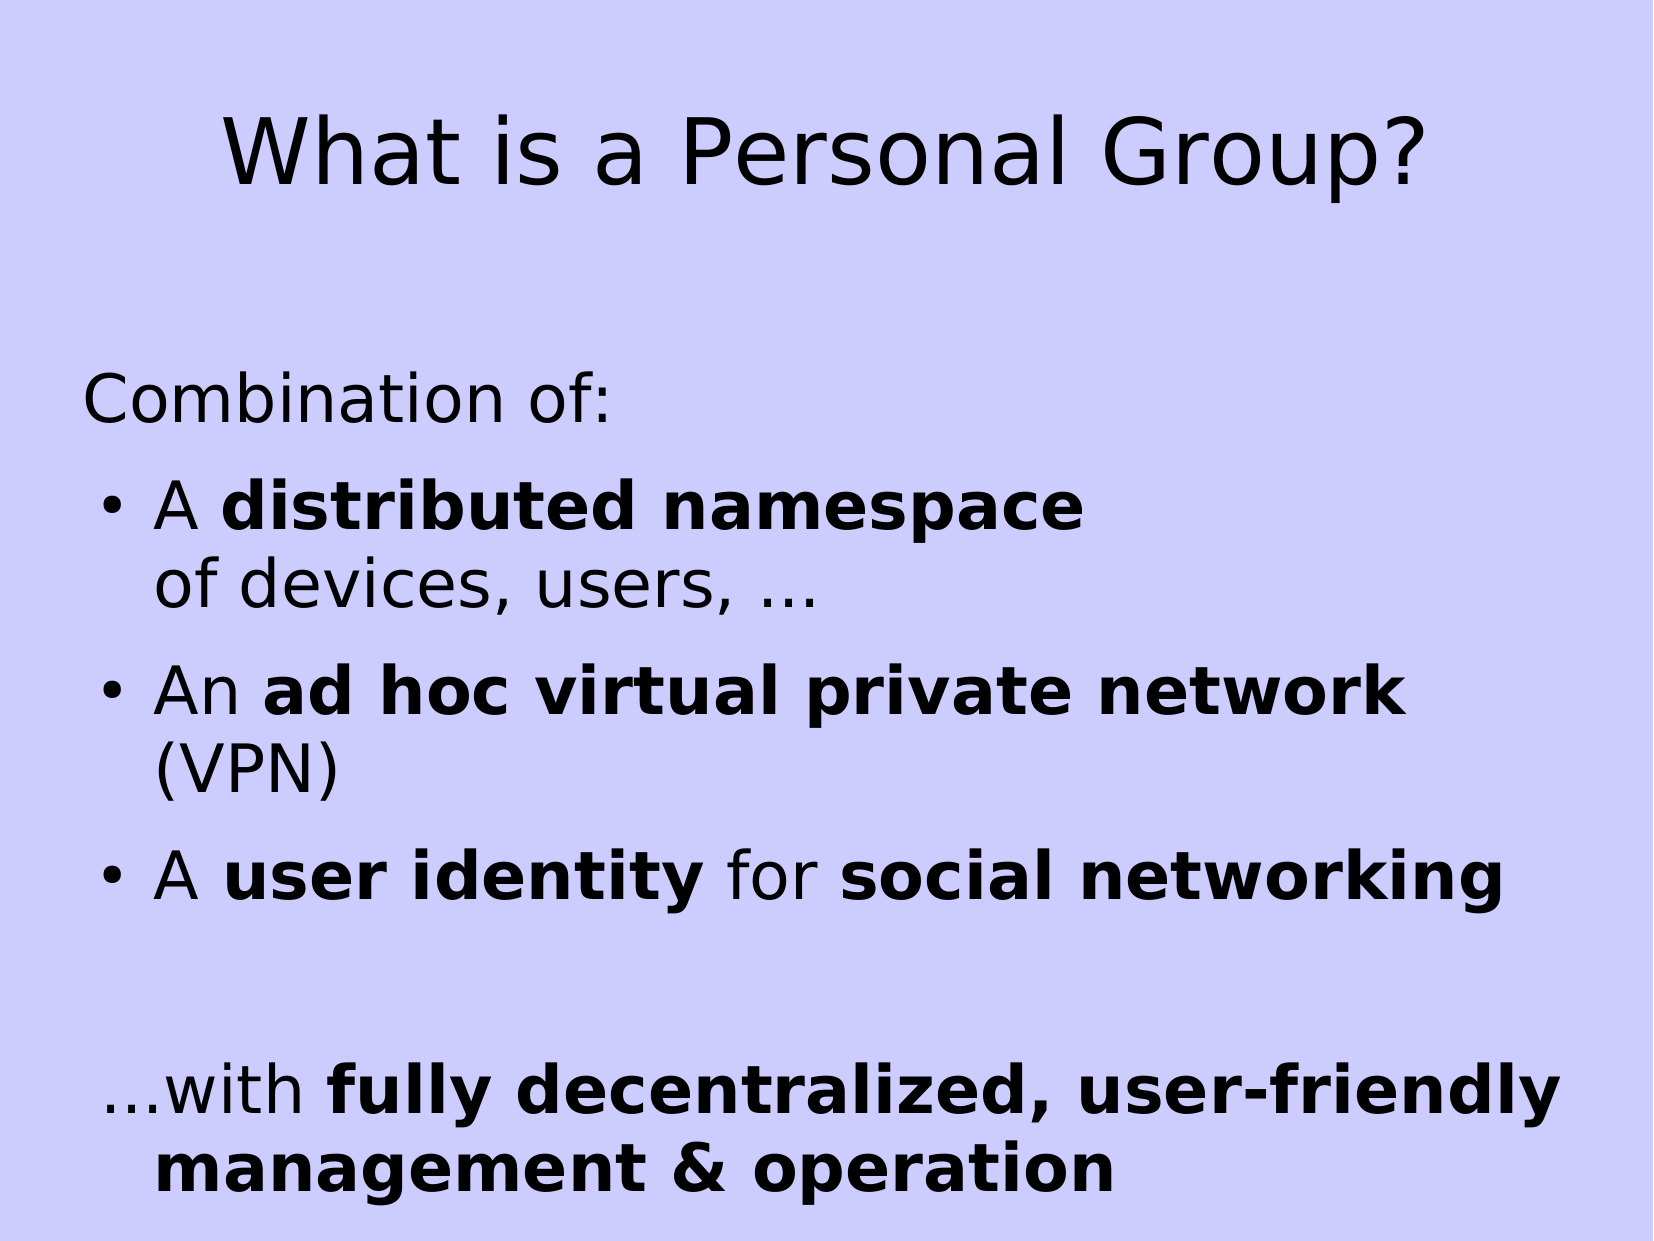

# What is a Personal Group?
Combination of:
A distributed namespace
of devices, users, ...
An ad hoc virtual private network (VPN)
A user identity for social networking
...with fully decentralized, user-friendly
management & operation